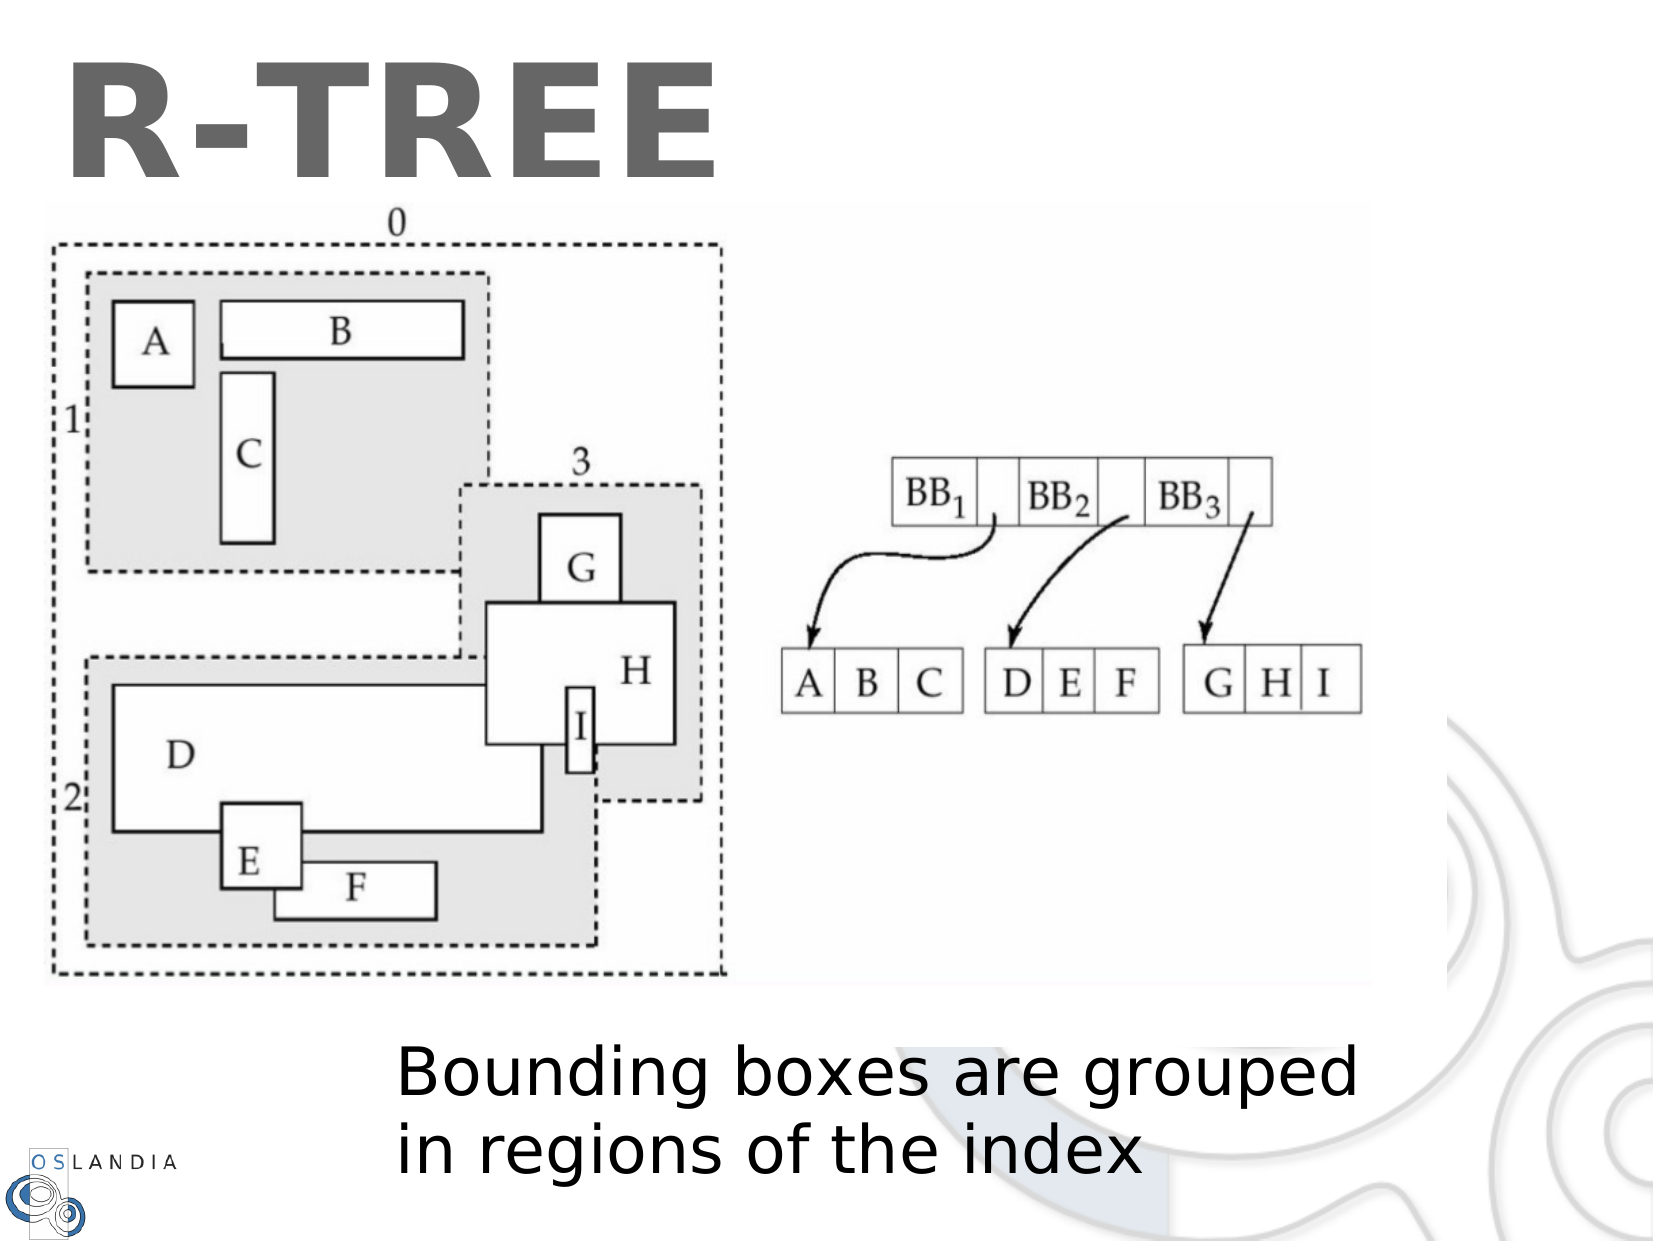

# R-TREE
Bounding boxes are grouped
in regions of the index